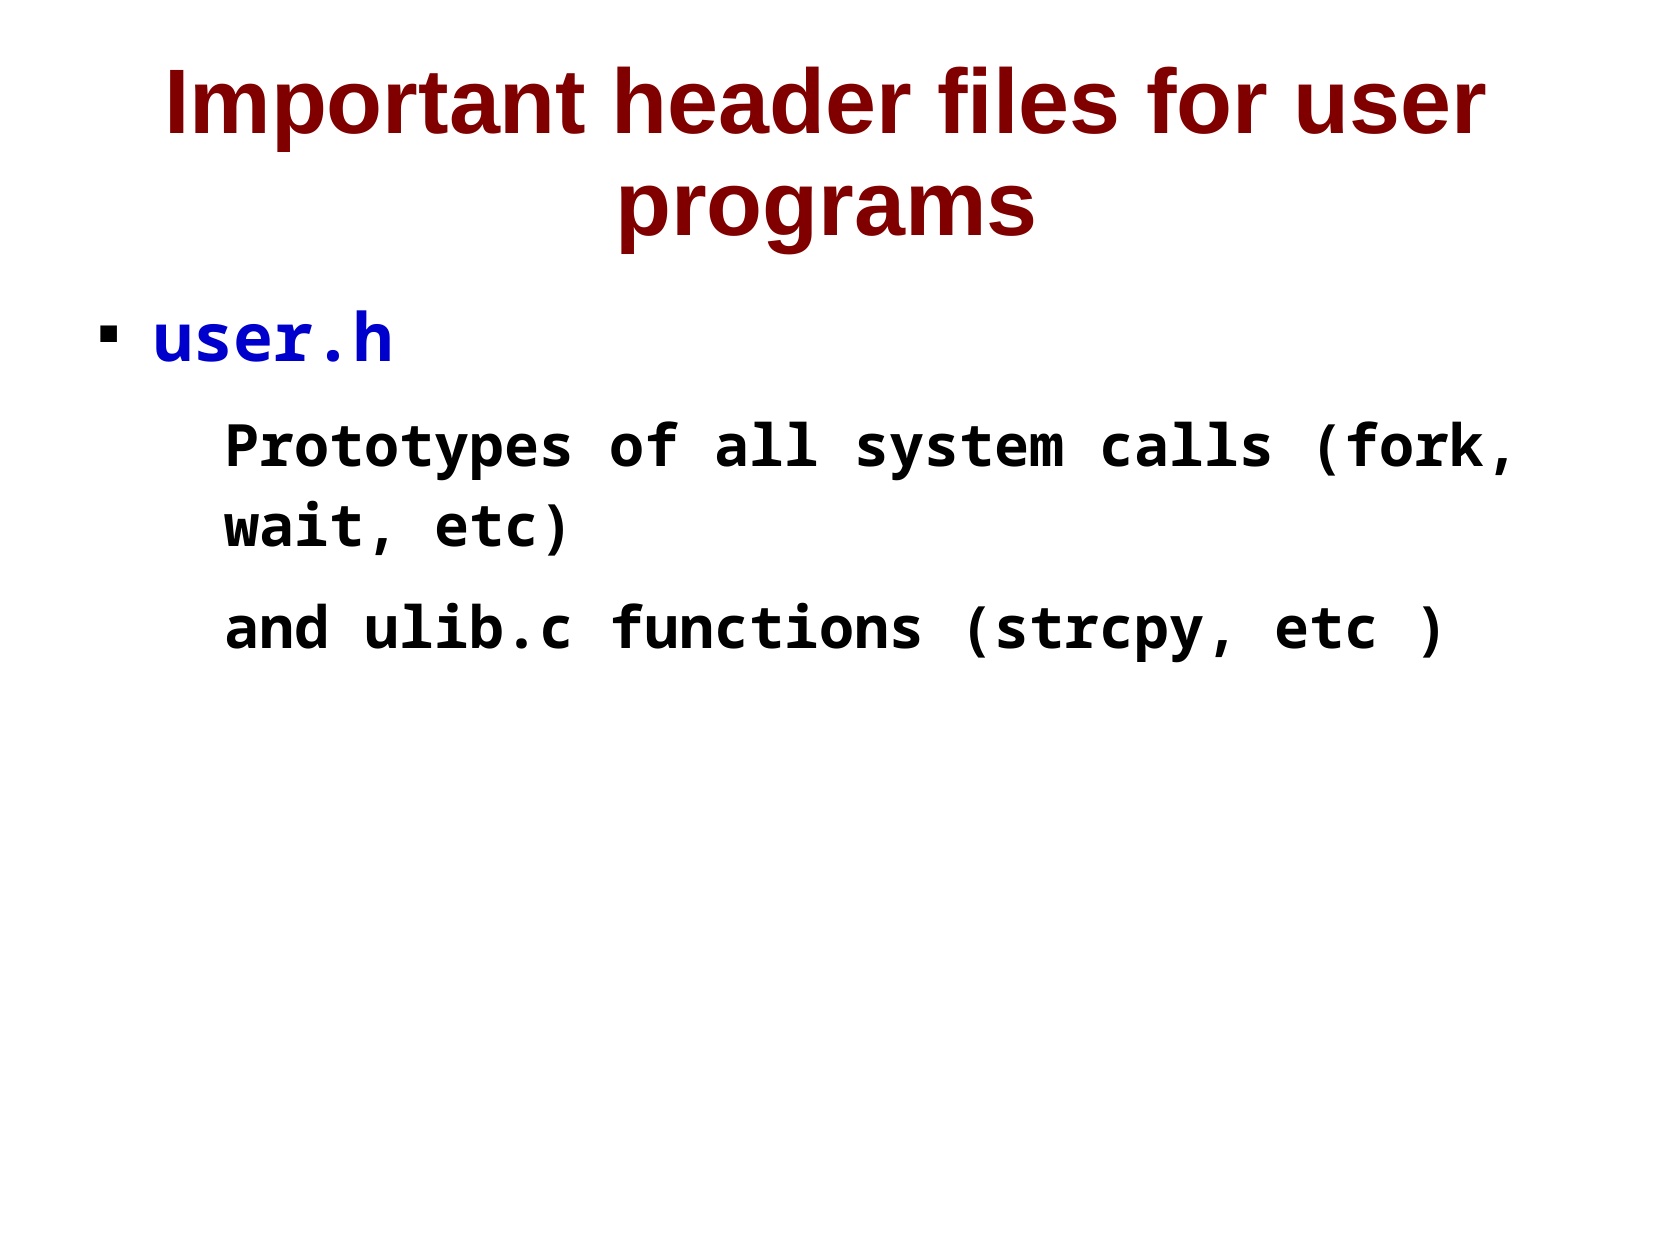

# Important header files for user programs
user.h
Prototypes of all system calls (fork, wait, etc)
and ulib.c functions (strcpy, etc )